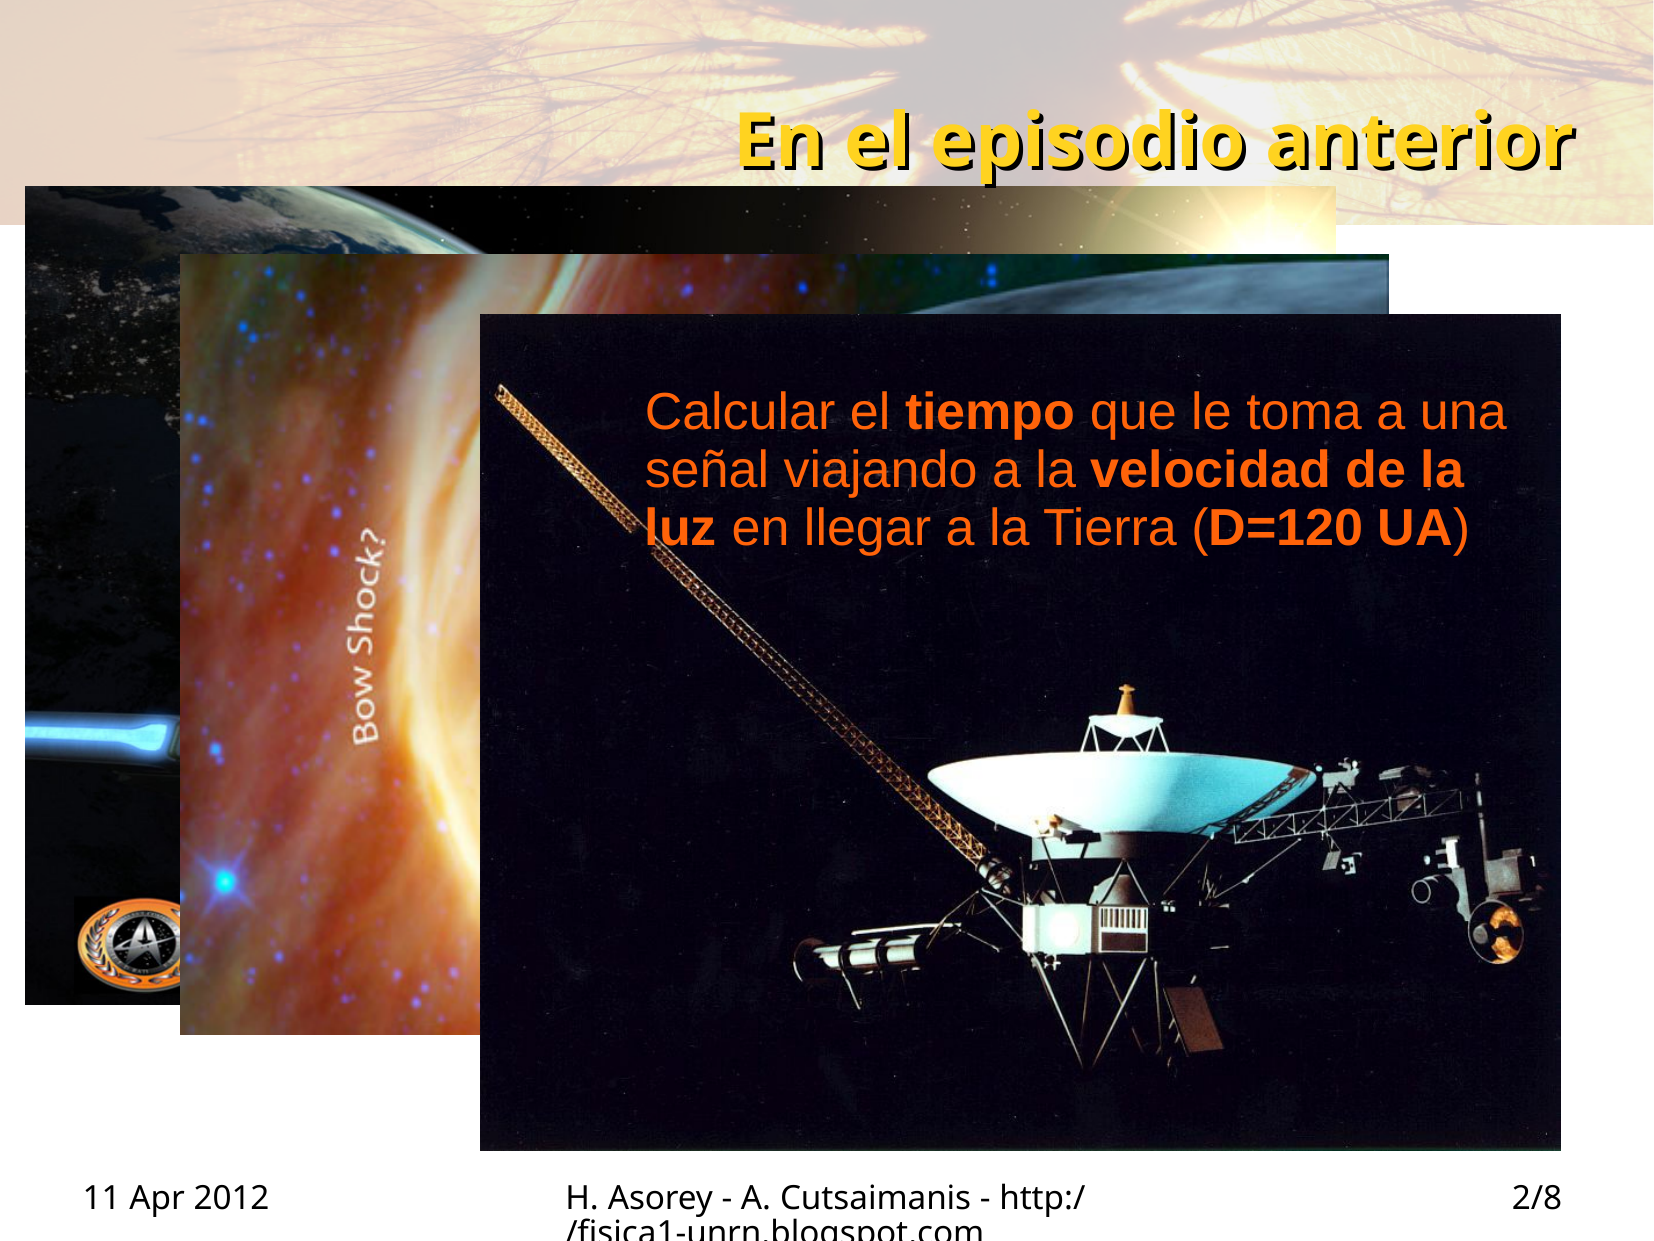

# En el episodio anterior
Calcular el tiempo que le toma a una señal viajando a la velocidad de la luz en llegar a la Tierra (D=120 UA)
11 Apr 2012
H. Asorey - A. Cutsaimanis - http://fisica1-unrn.blogspot.com
2